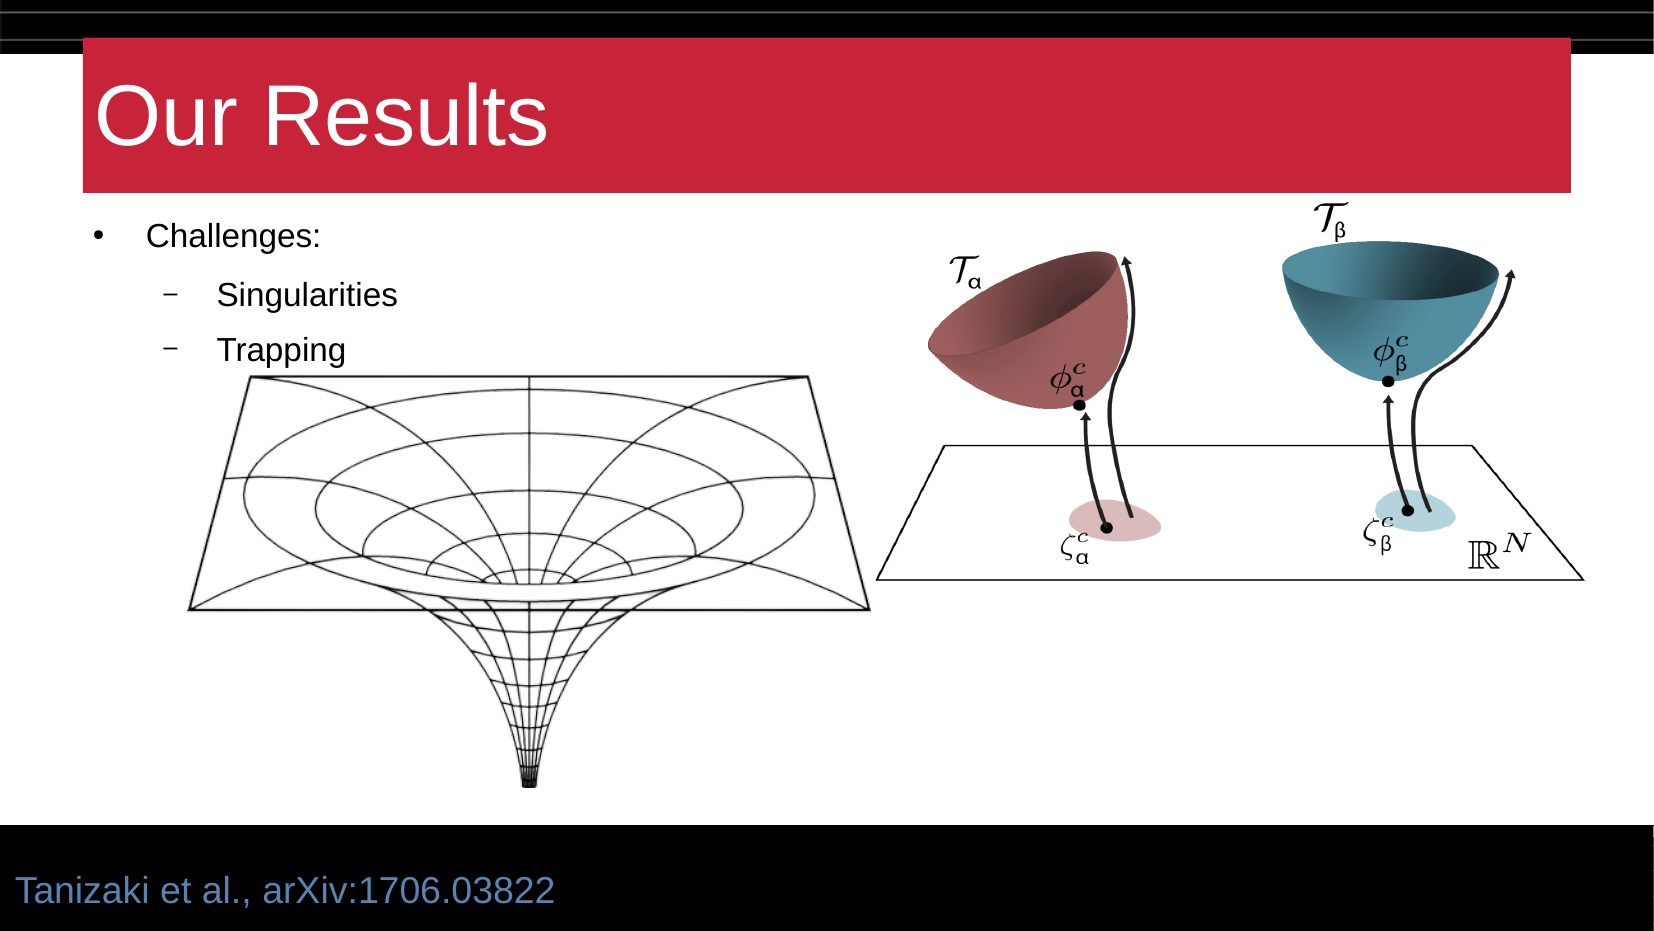

Our Results
# Challenges:
Singularities
Trapping
Tanizaki et al., arXiv:1706.03822